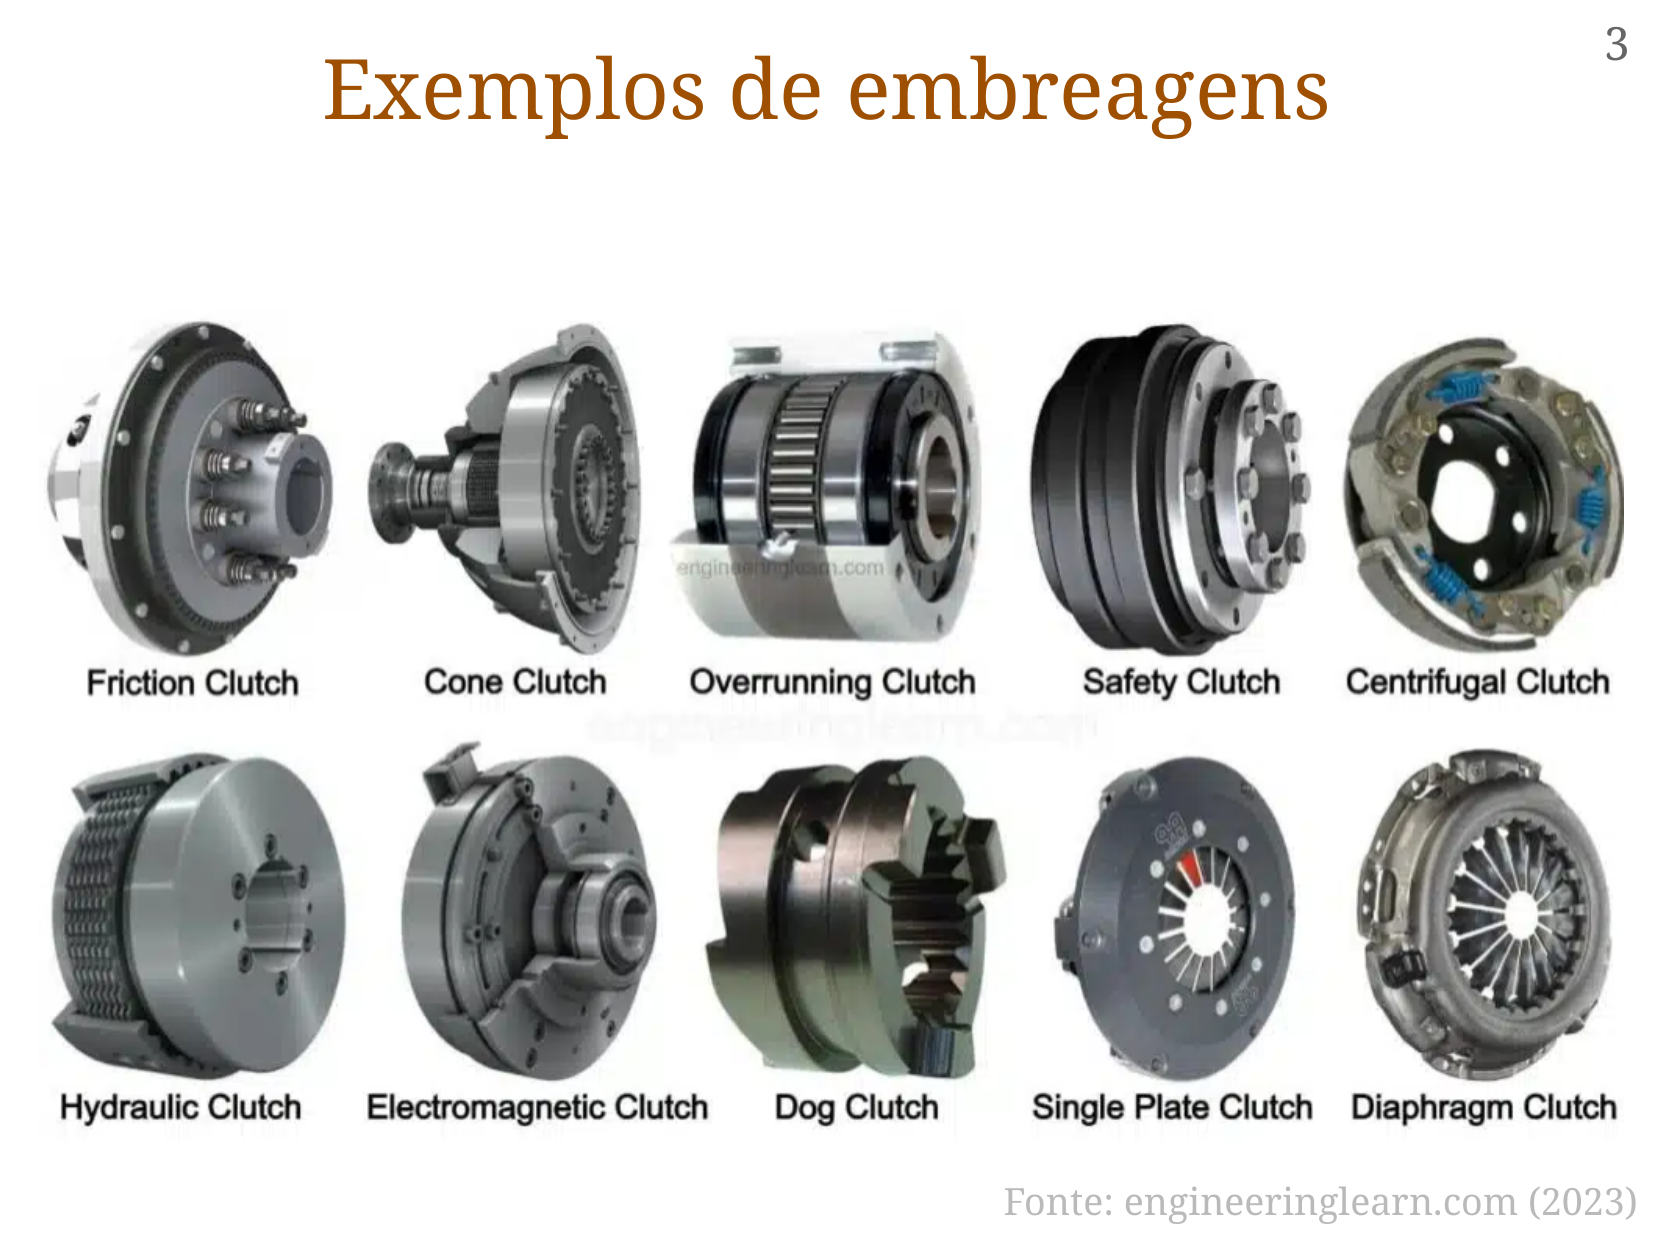

3
# Exemplos de embreagens
Fonte: engineeringlearn.com (2023)